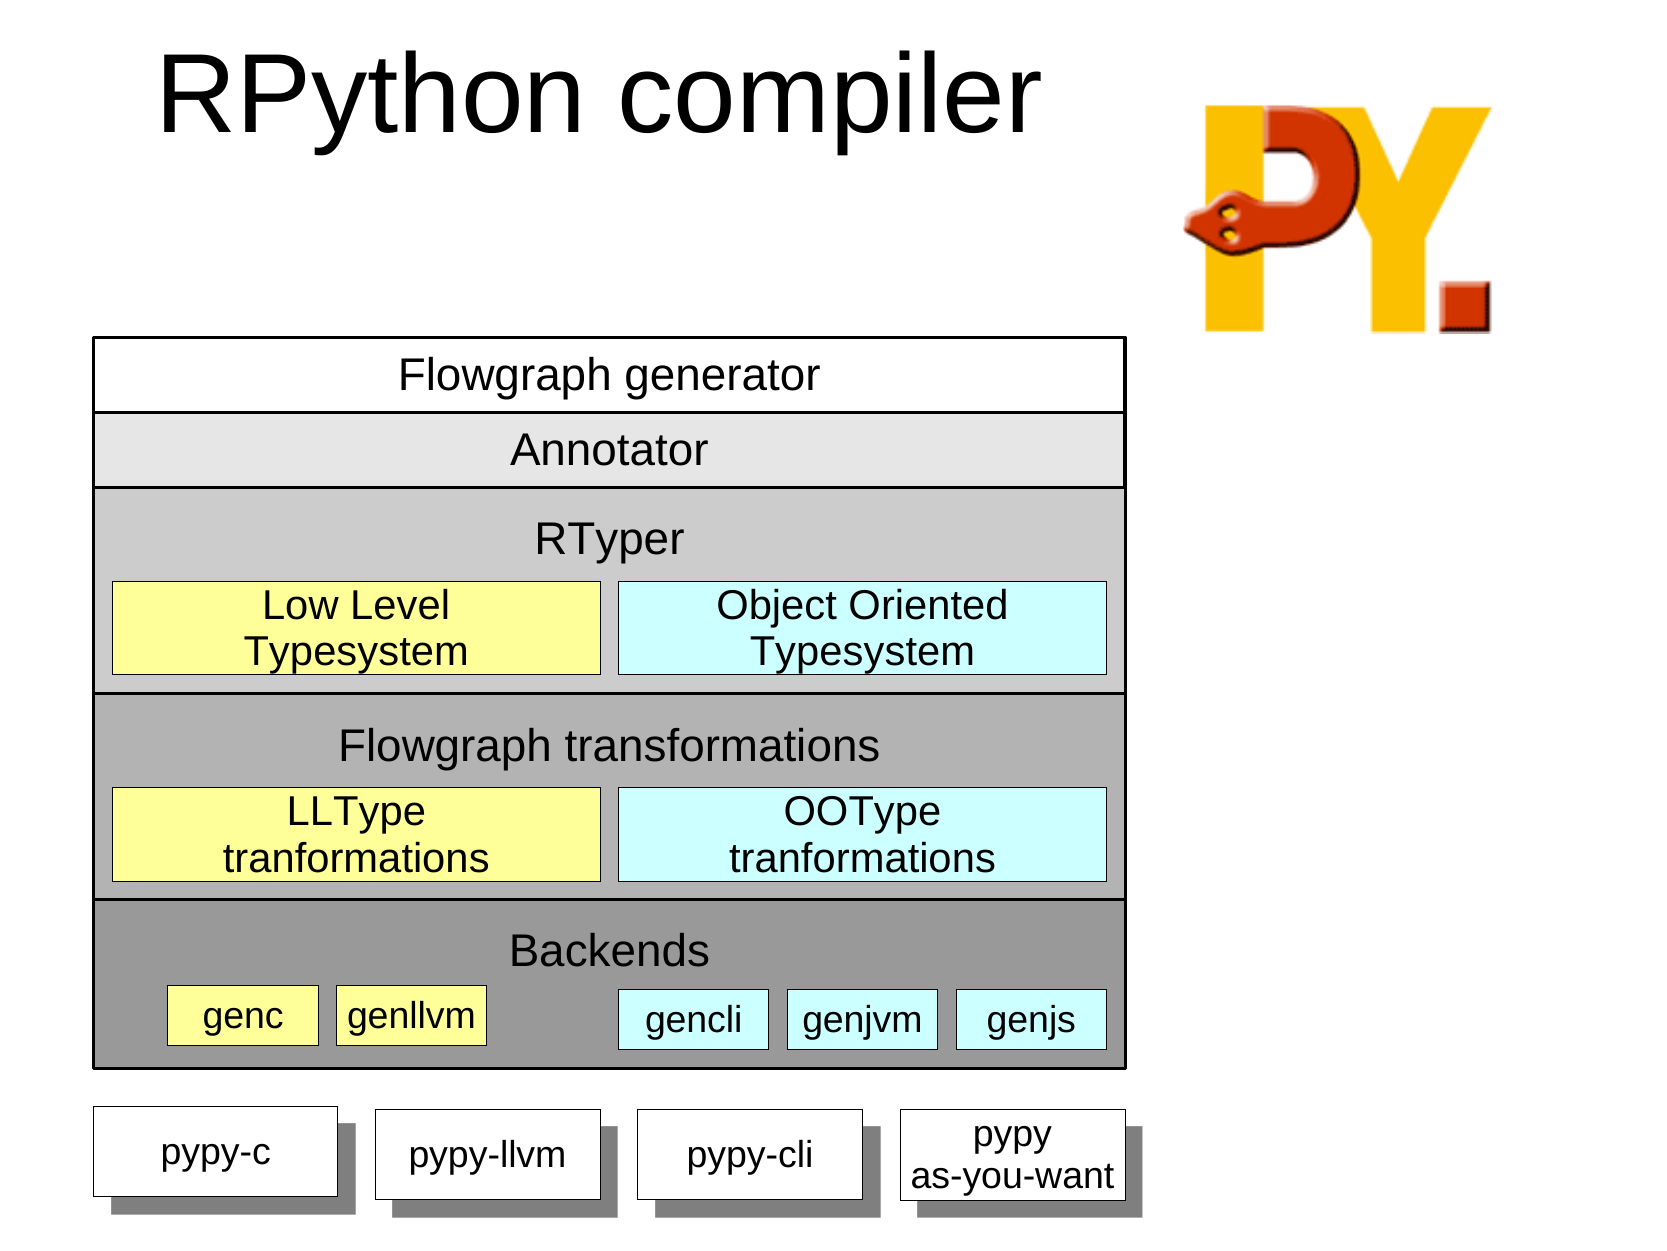

# RPython compiler
Flowgraph generator
Annotator
RTyper
Low Level
Typesystem
Object Oriented
Typesystem
Flowgraph transformations
LLType
tranformations
OOType
tranformations
Backends
genc
genllvm
gencli
genjvm
genjs
pypy-c
pypy-llvm
pypy-cli
pypy
as-you-want